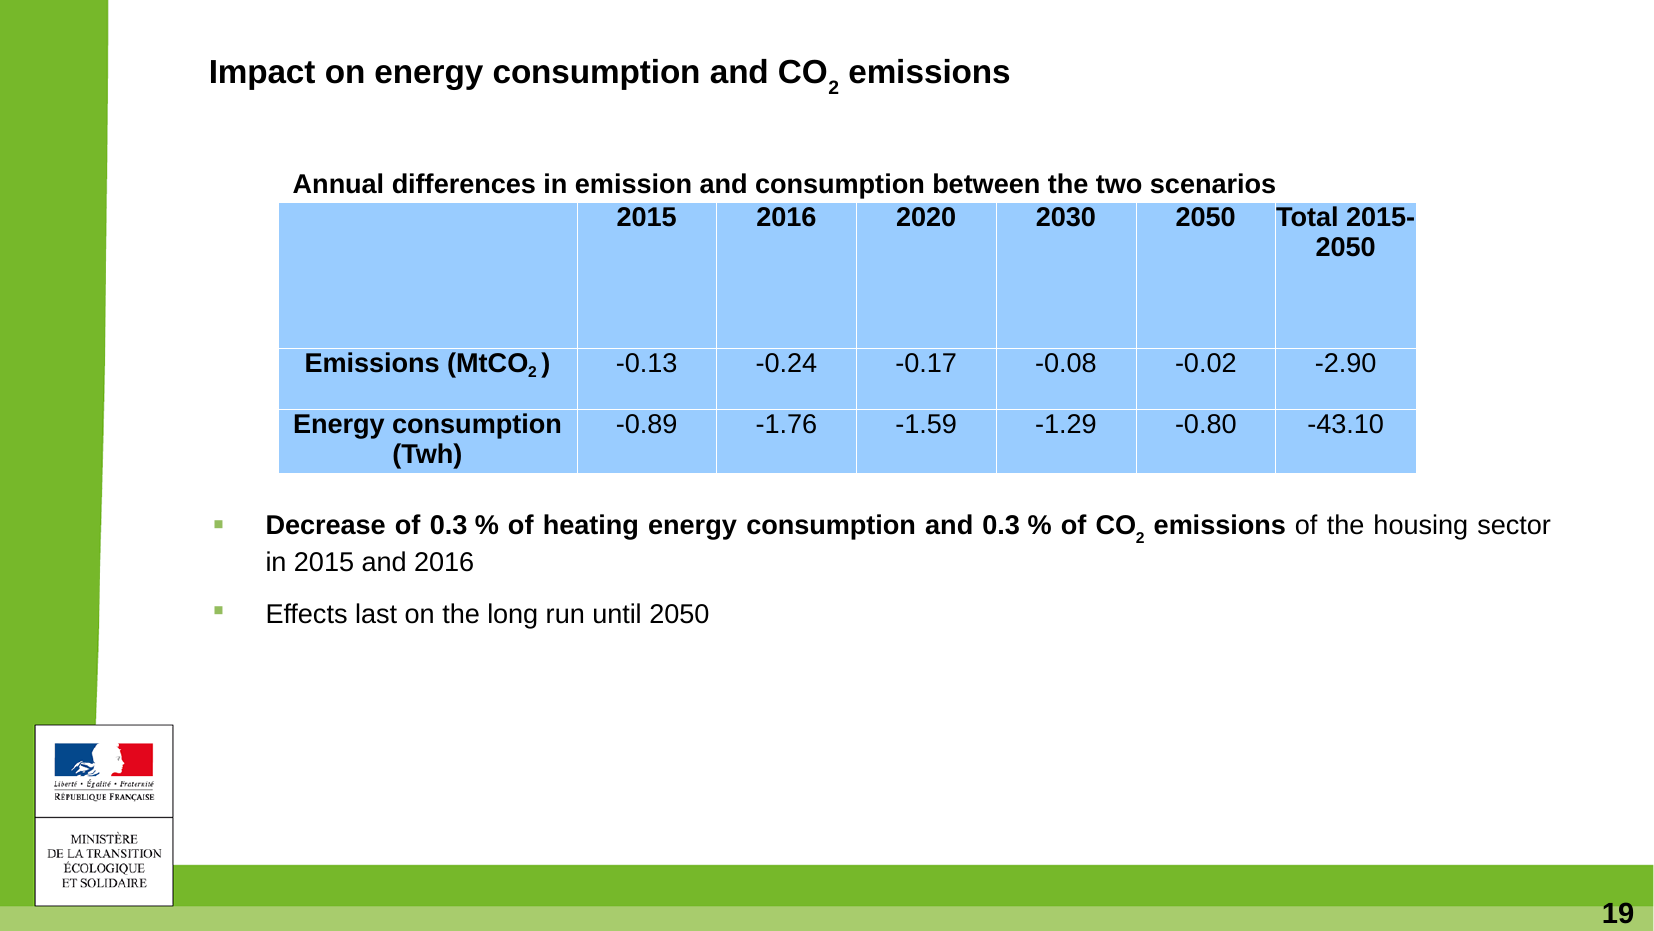

# Impact on energy consumption and CO2 emissions
Annual differences in emission and consumption between the two scenarios
| | 2015 | 2016 | 2020 | 2030 | 2050 | Total 2015-2050 |
| --- | --- | --- | --- | --- | --- | --- |
| Emissions (MtCO2 ) | -0.13 | -0.24 | -0.17 | -0.08 | -0.02 | -2.90 |
| Energy consumption (Twh) | -0.89 | -1.76 | -1.59 | -1.29 | -0.80 | -43.10 |
Decrease of 0.3 % of heating energy consumption and 0.3 % of CO2 emissions of the housing sector in 2015 and 2016
Effects last on the long run until 2050